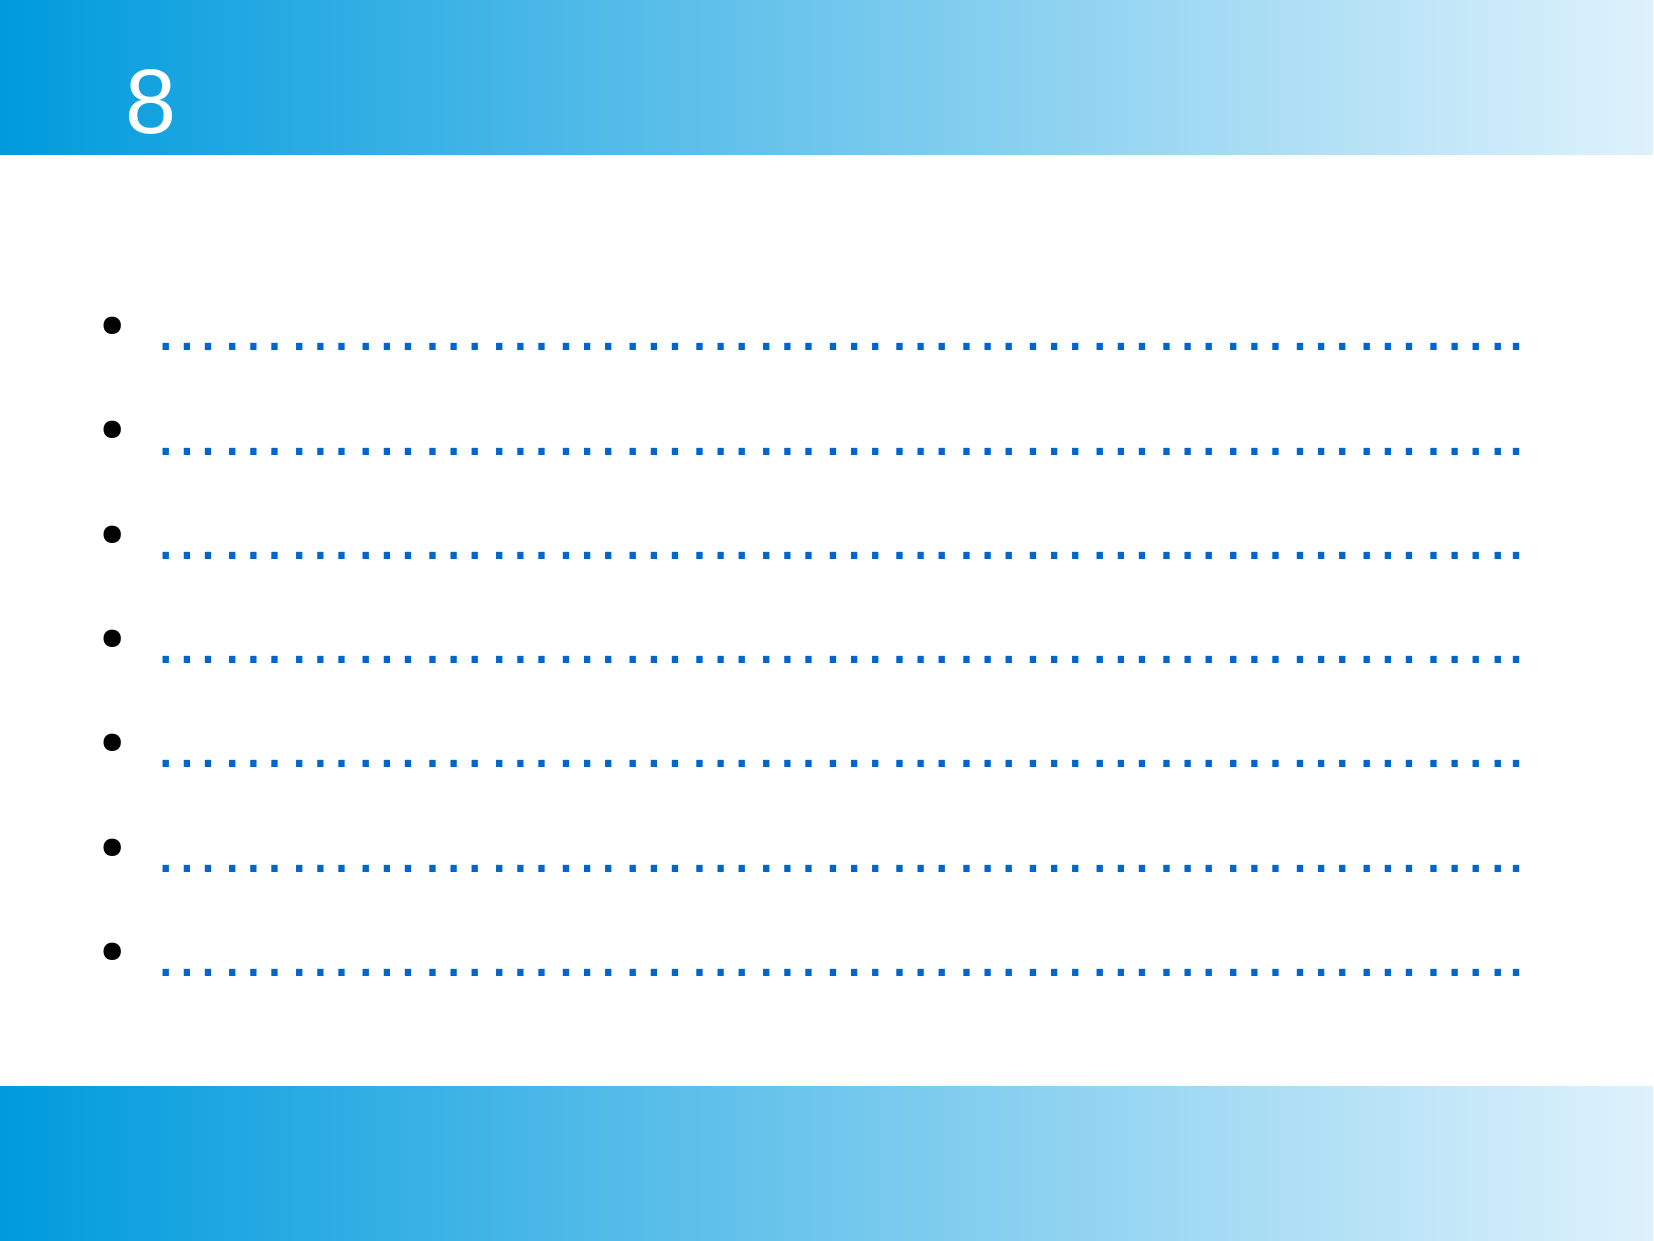

# 8
……………………………………………………..
……………………………………………………..
……………………………………………………..
……………………………………………………..
……………………………………………………..
……………………………………………………..
……………………………………………………..